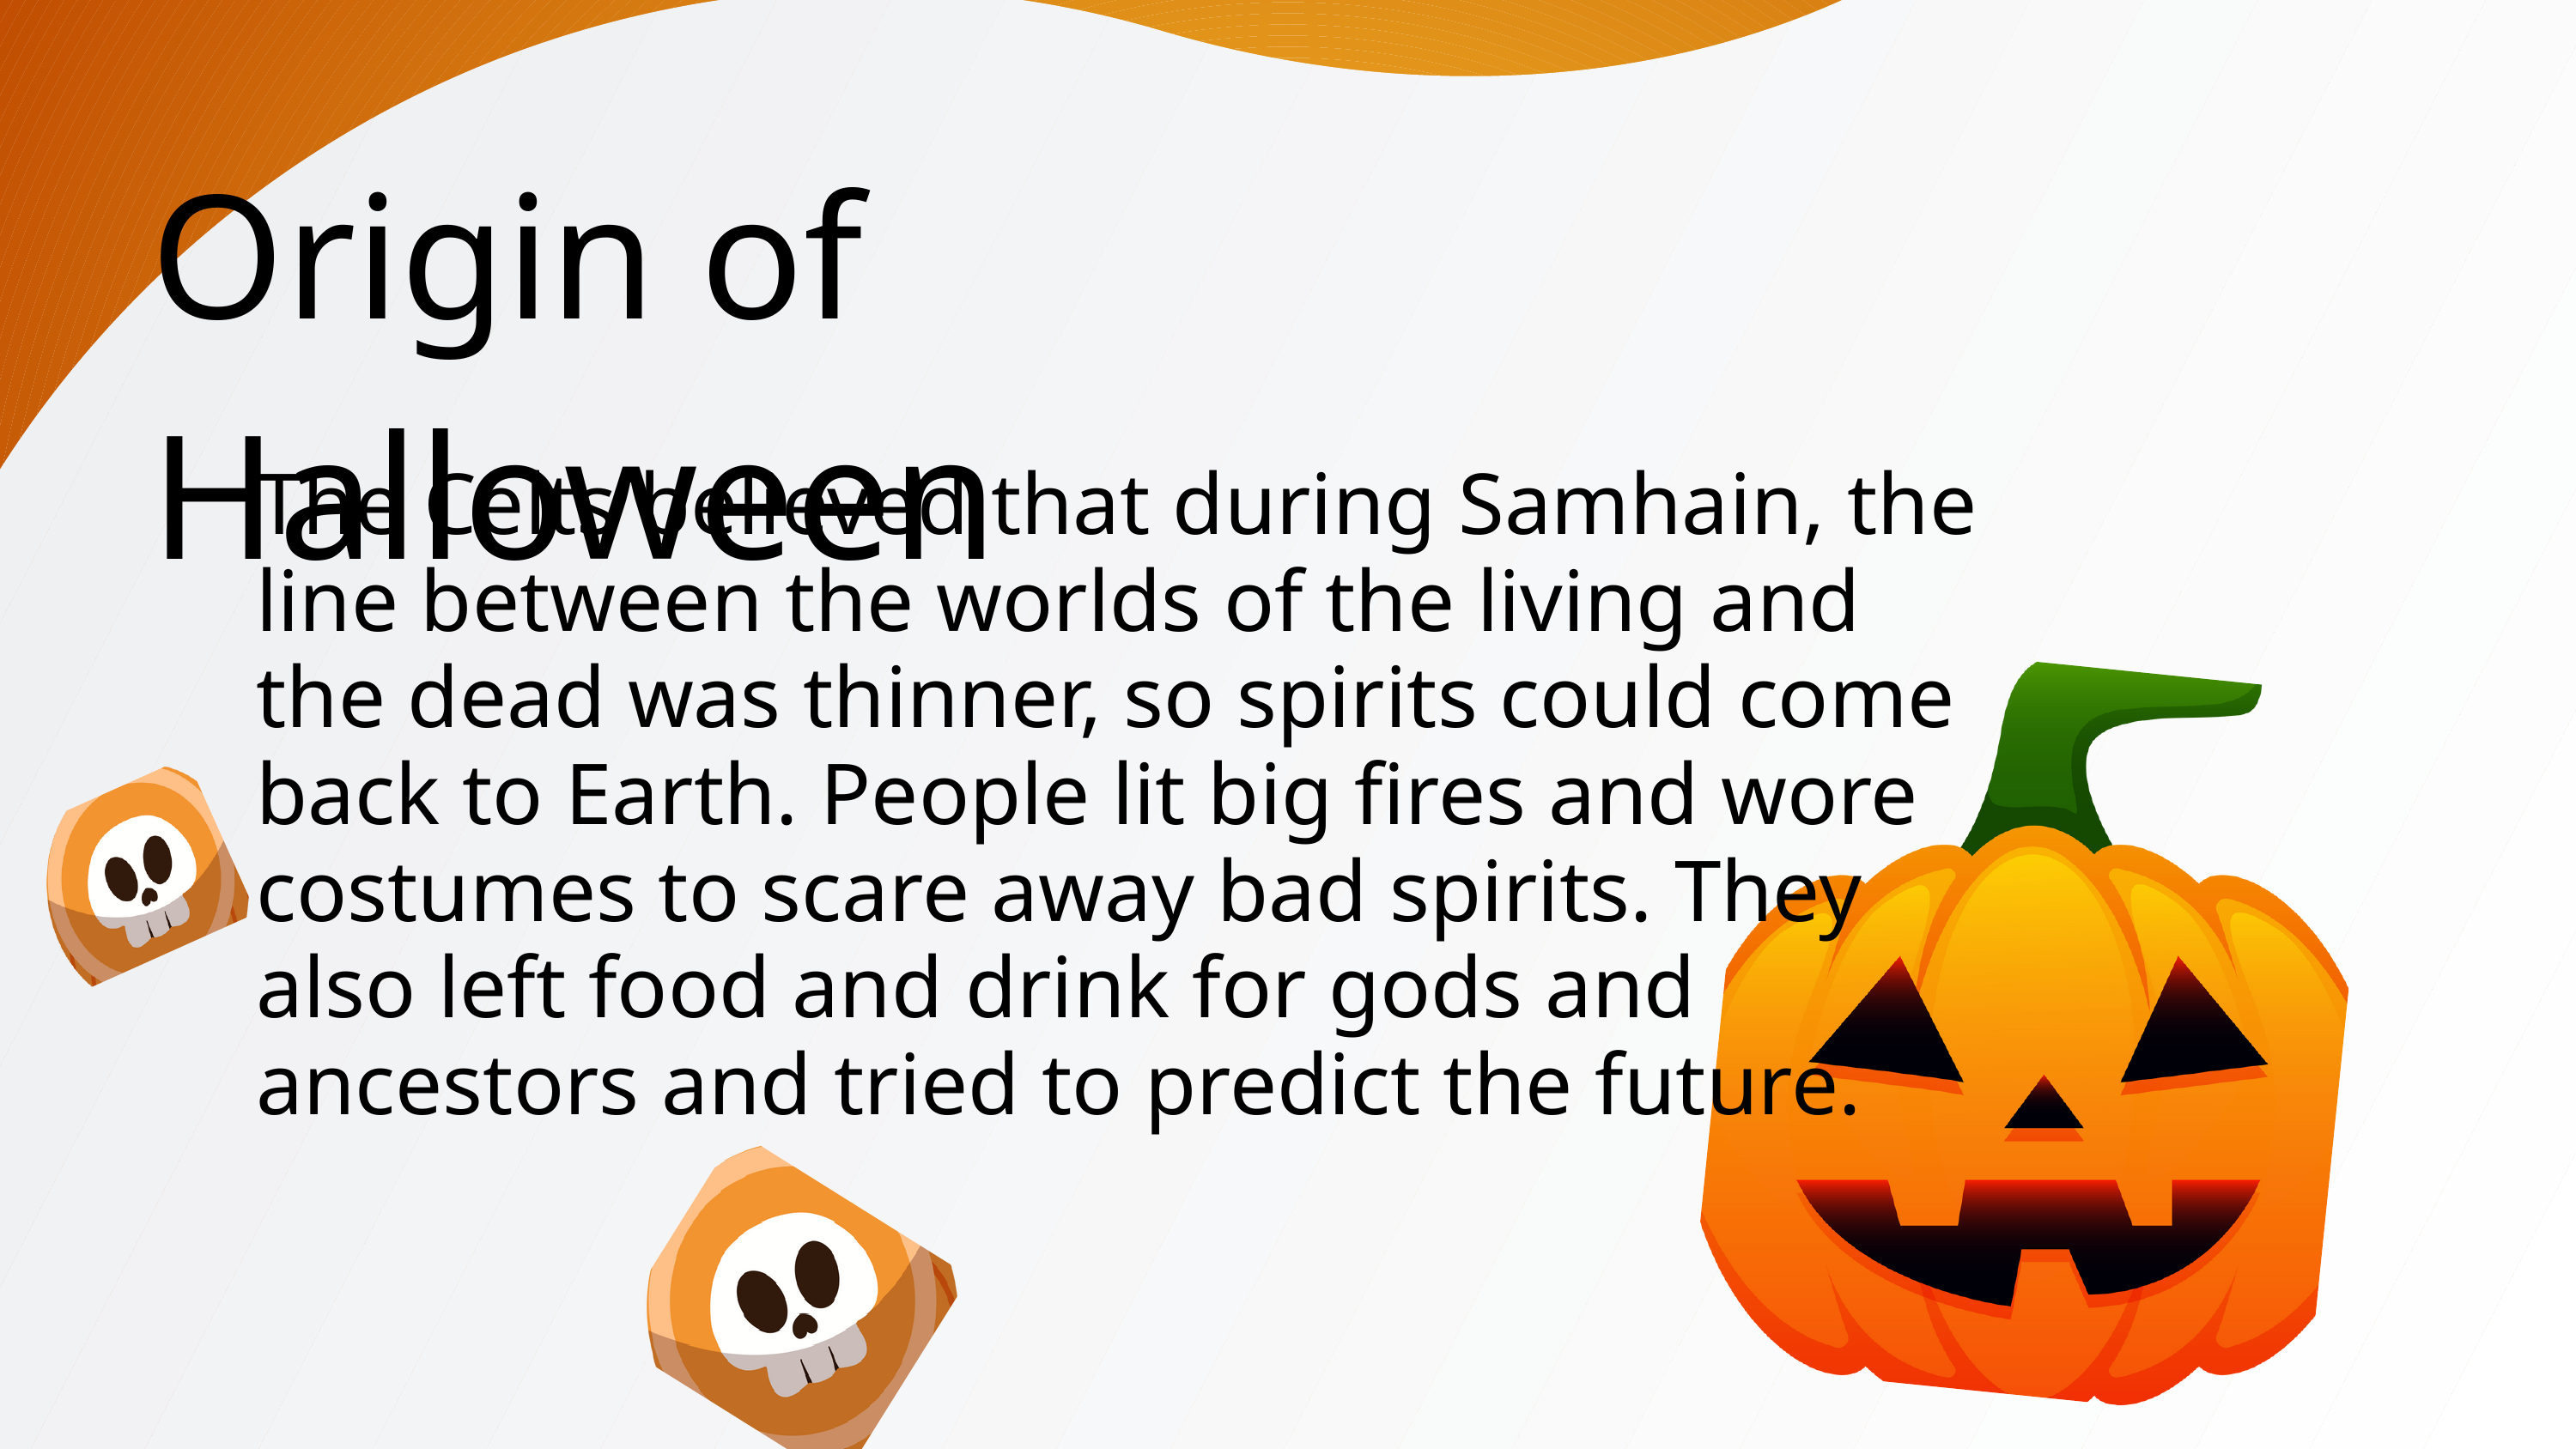

Origin of Halloween
The Celts believed that during Samhain, the line between the worlds of the living and the dead was thinner, so spirits could come back to Earth. People lit big fires and wore costumes to scare away bad spirits. They also left food and drink for gods and ancestors and tried to predict the future.